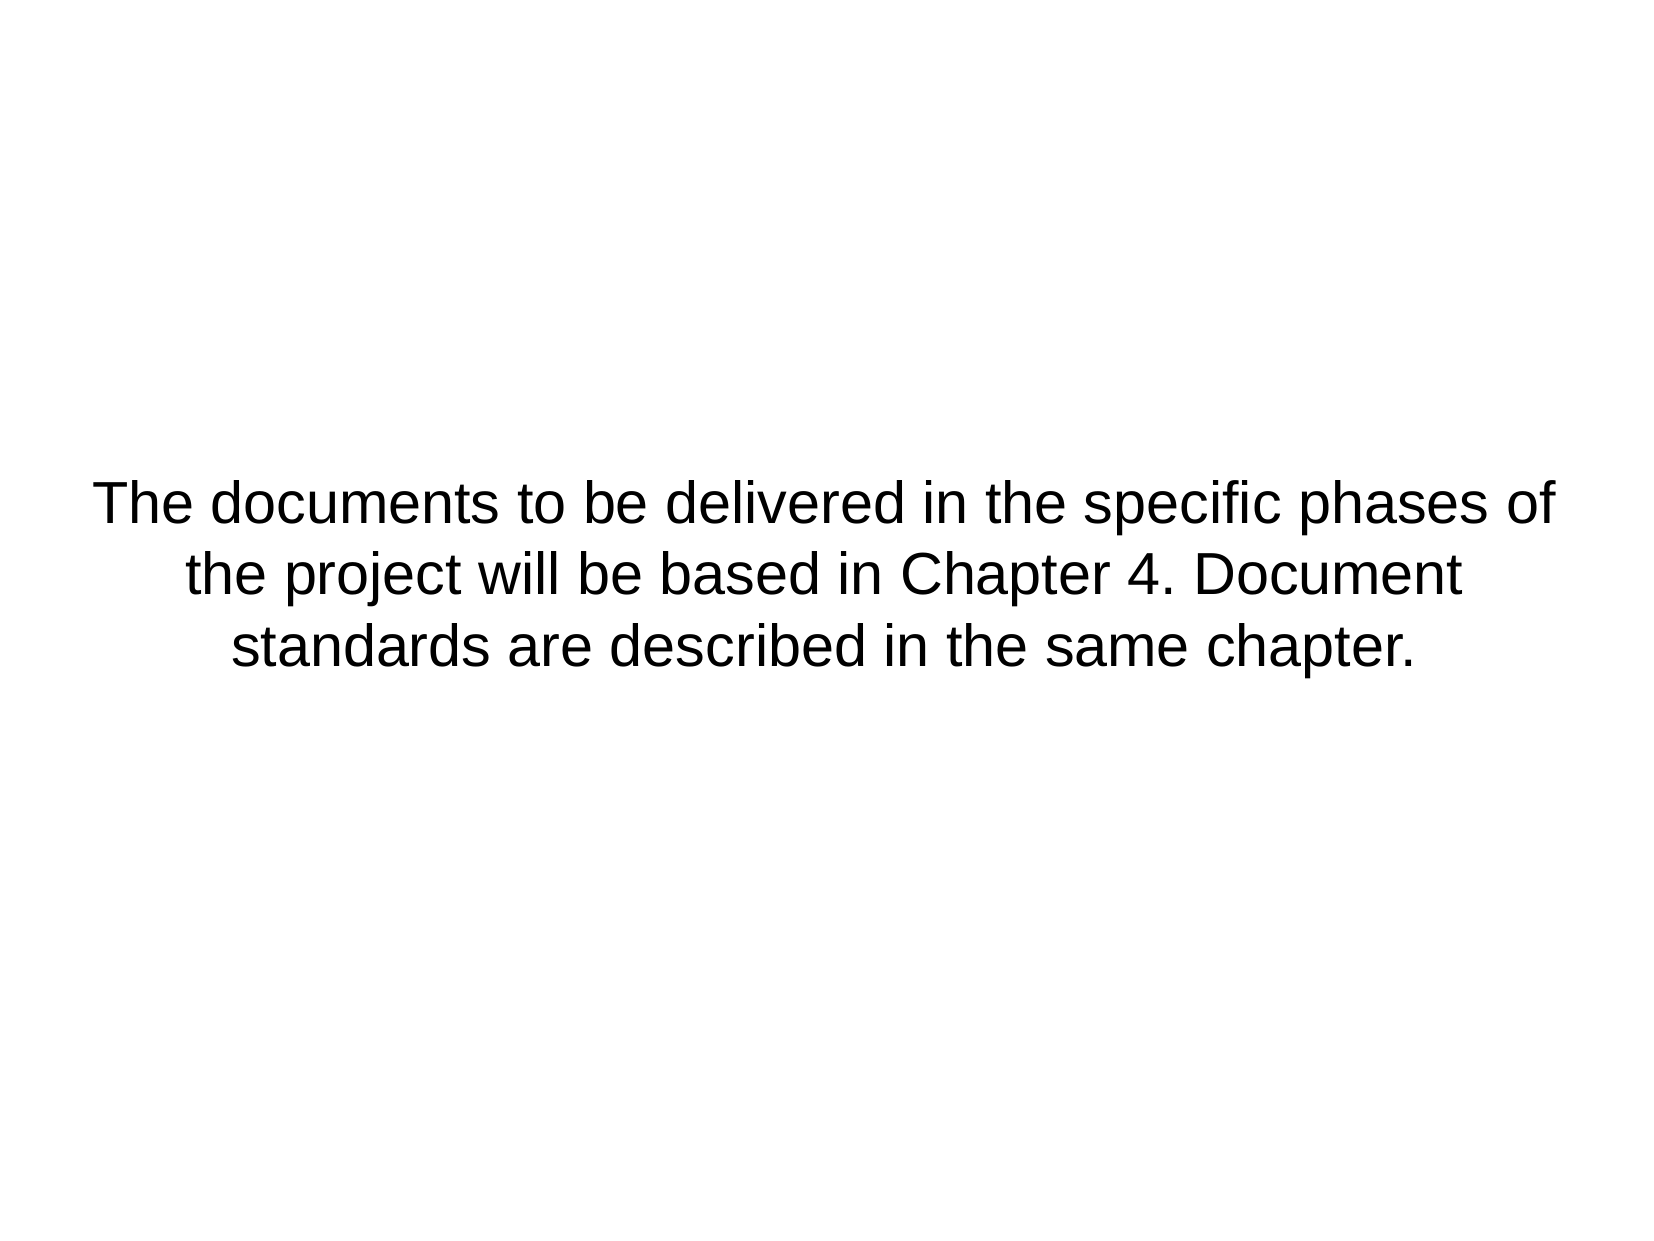

# The documents to be delivered in the specific phases of the project will be based in Chapter 4. Document standards are described in the same chapter.